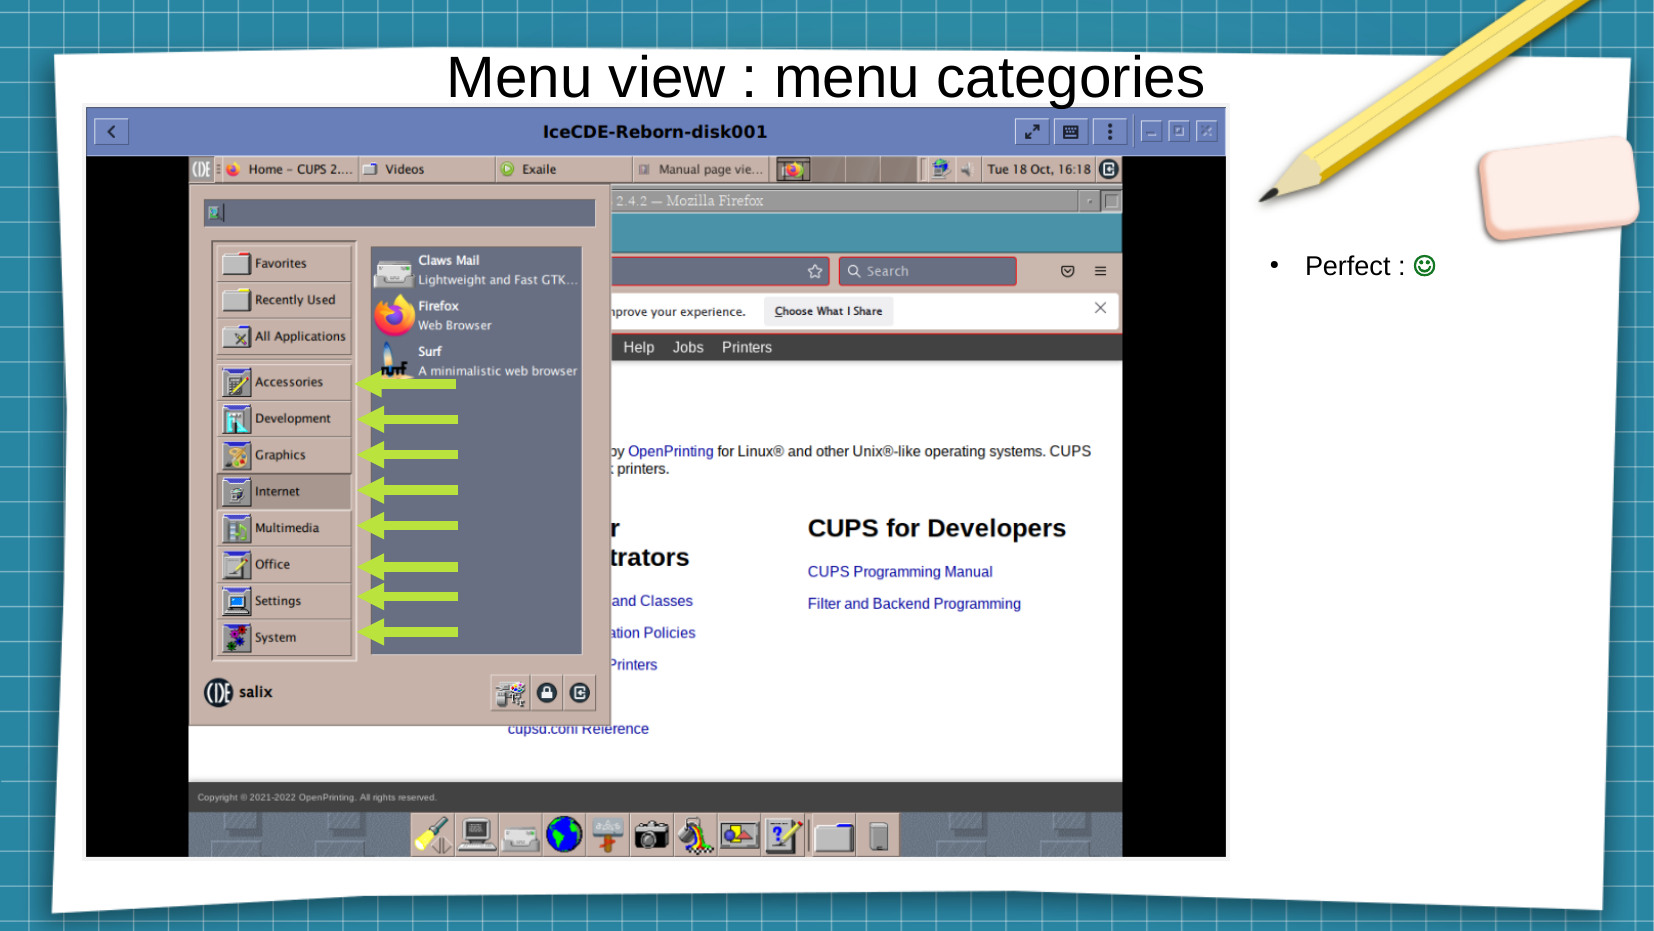

# Menu view : menu categories
Perfect : ☺